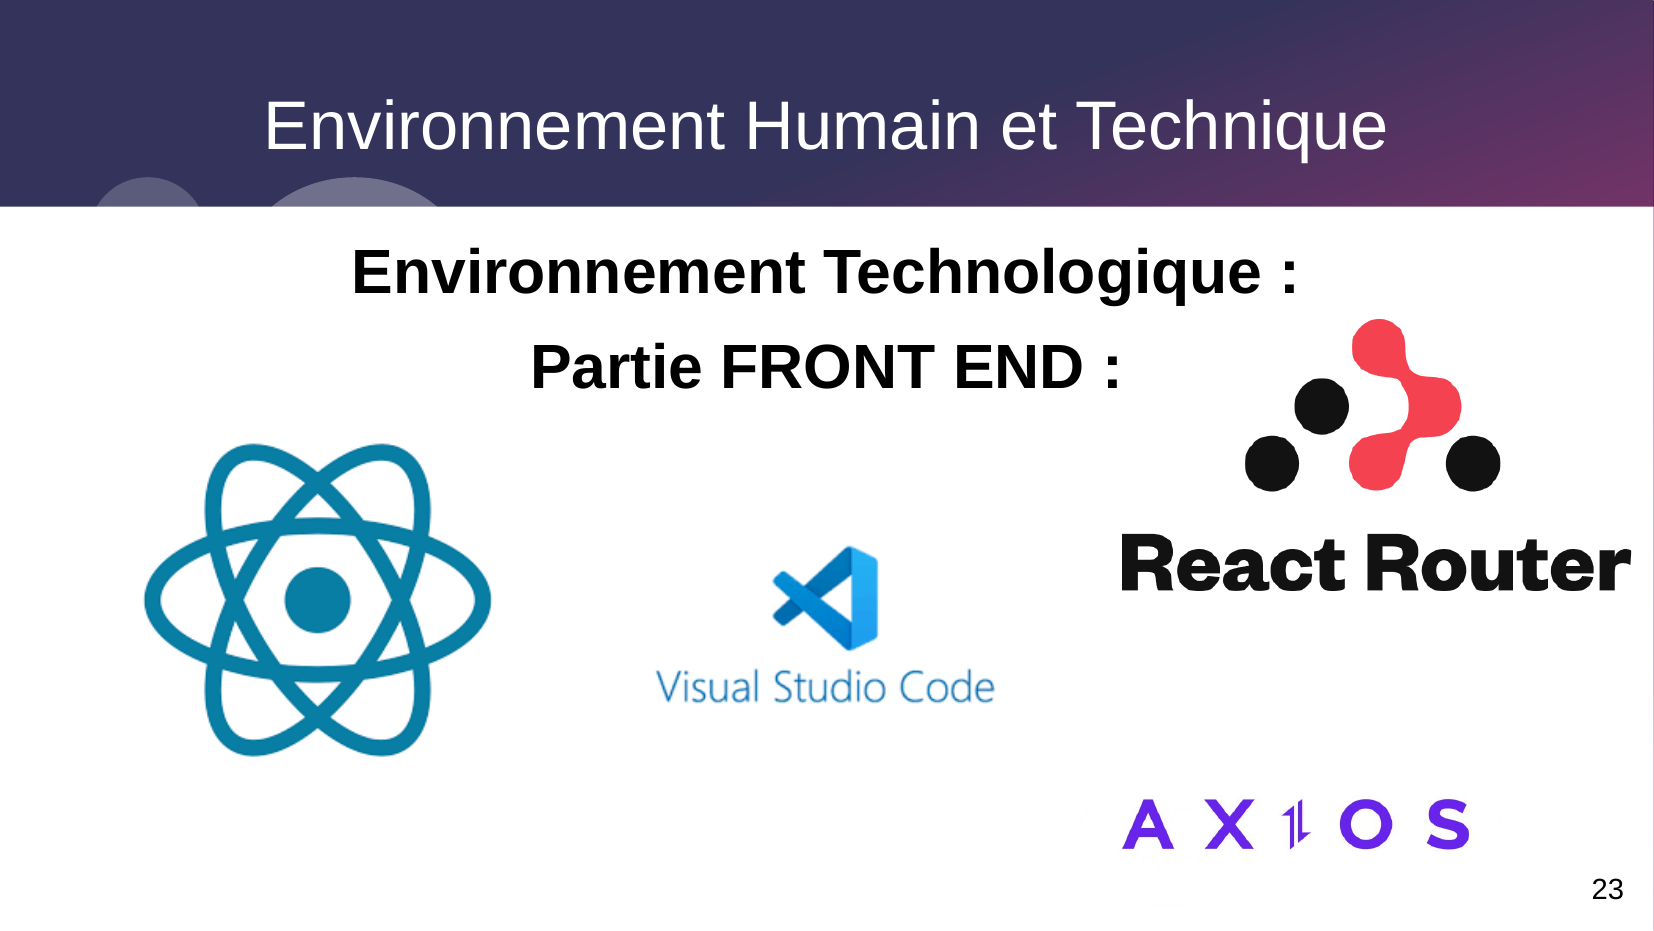

# Environnement Humain et Technique
Environnement Technologique :
Partie FRONT END :